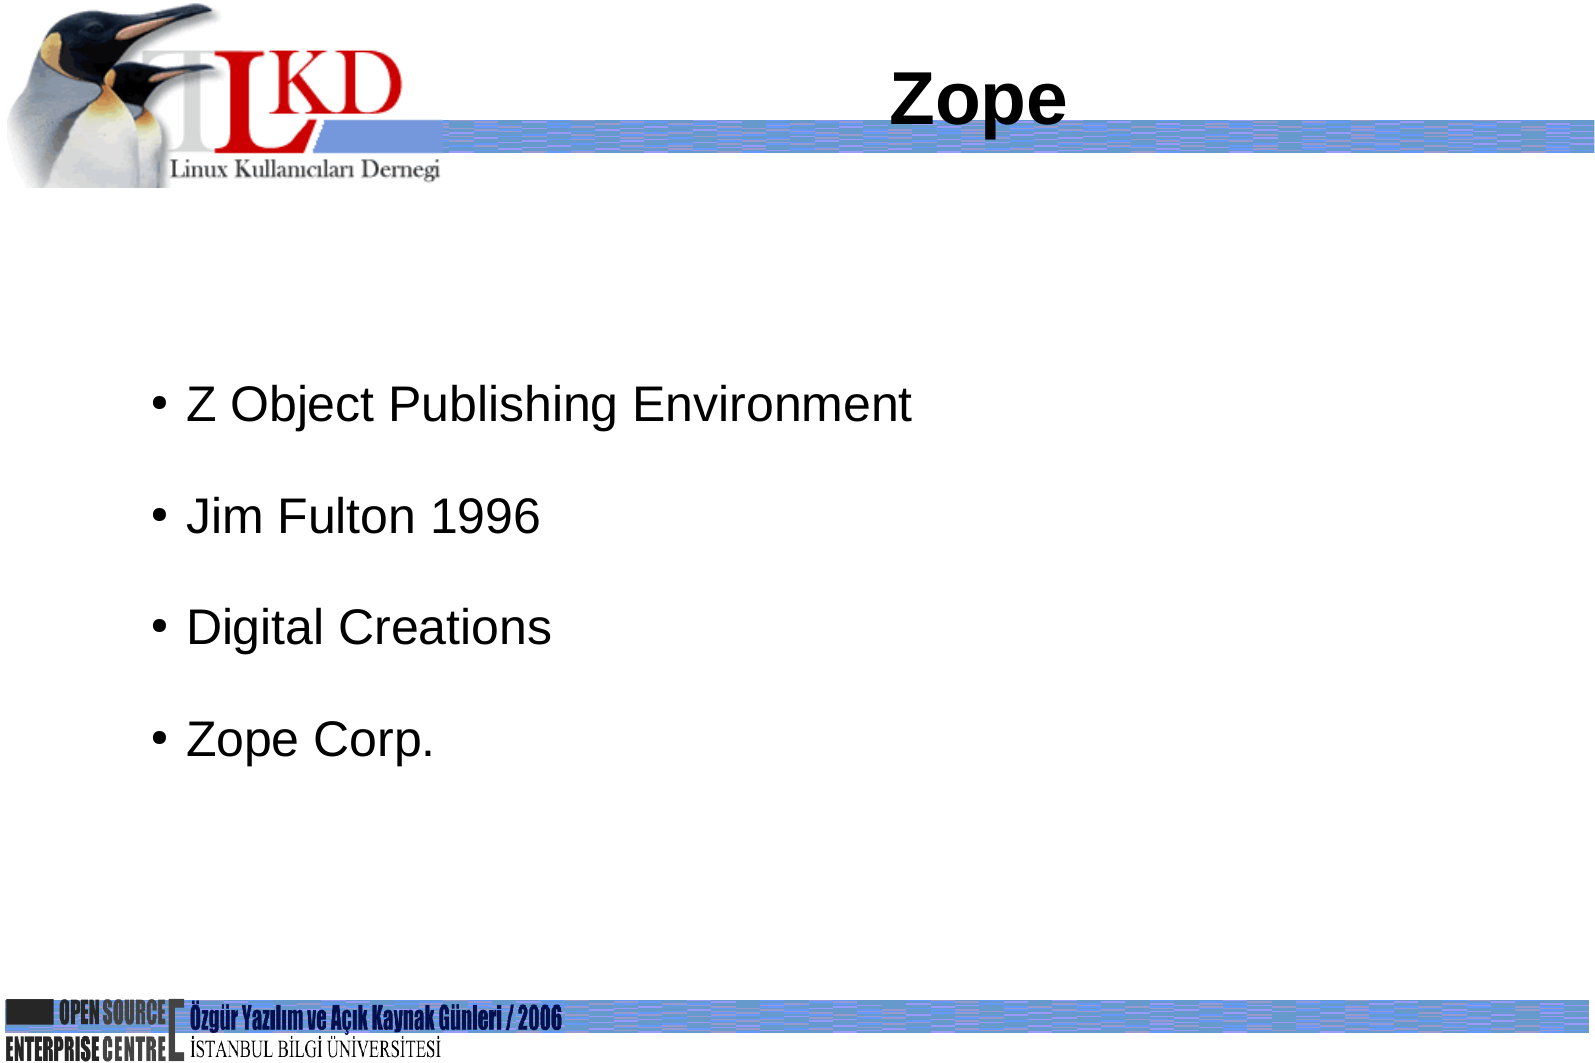

# Zope
Z Object Publishing Environment
Jim Fulton 1996
Digital Creations
Zope Corp.